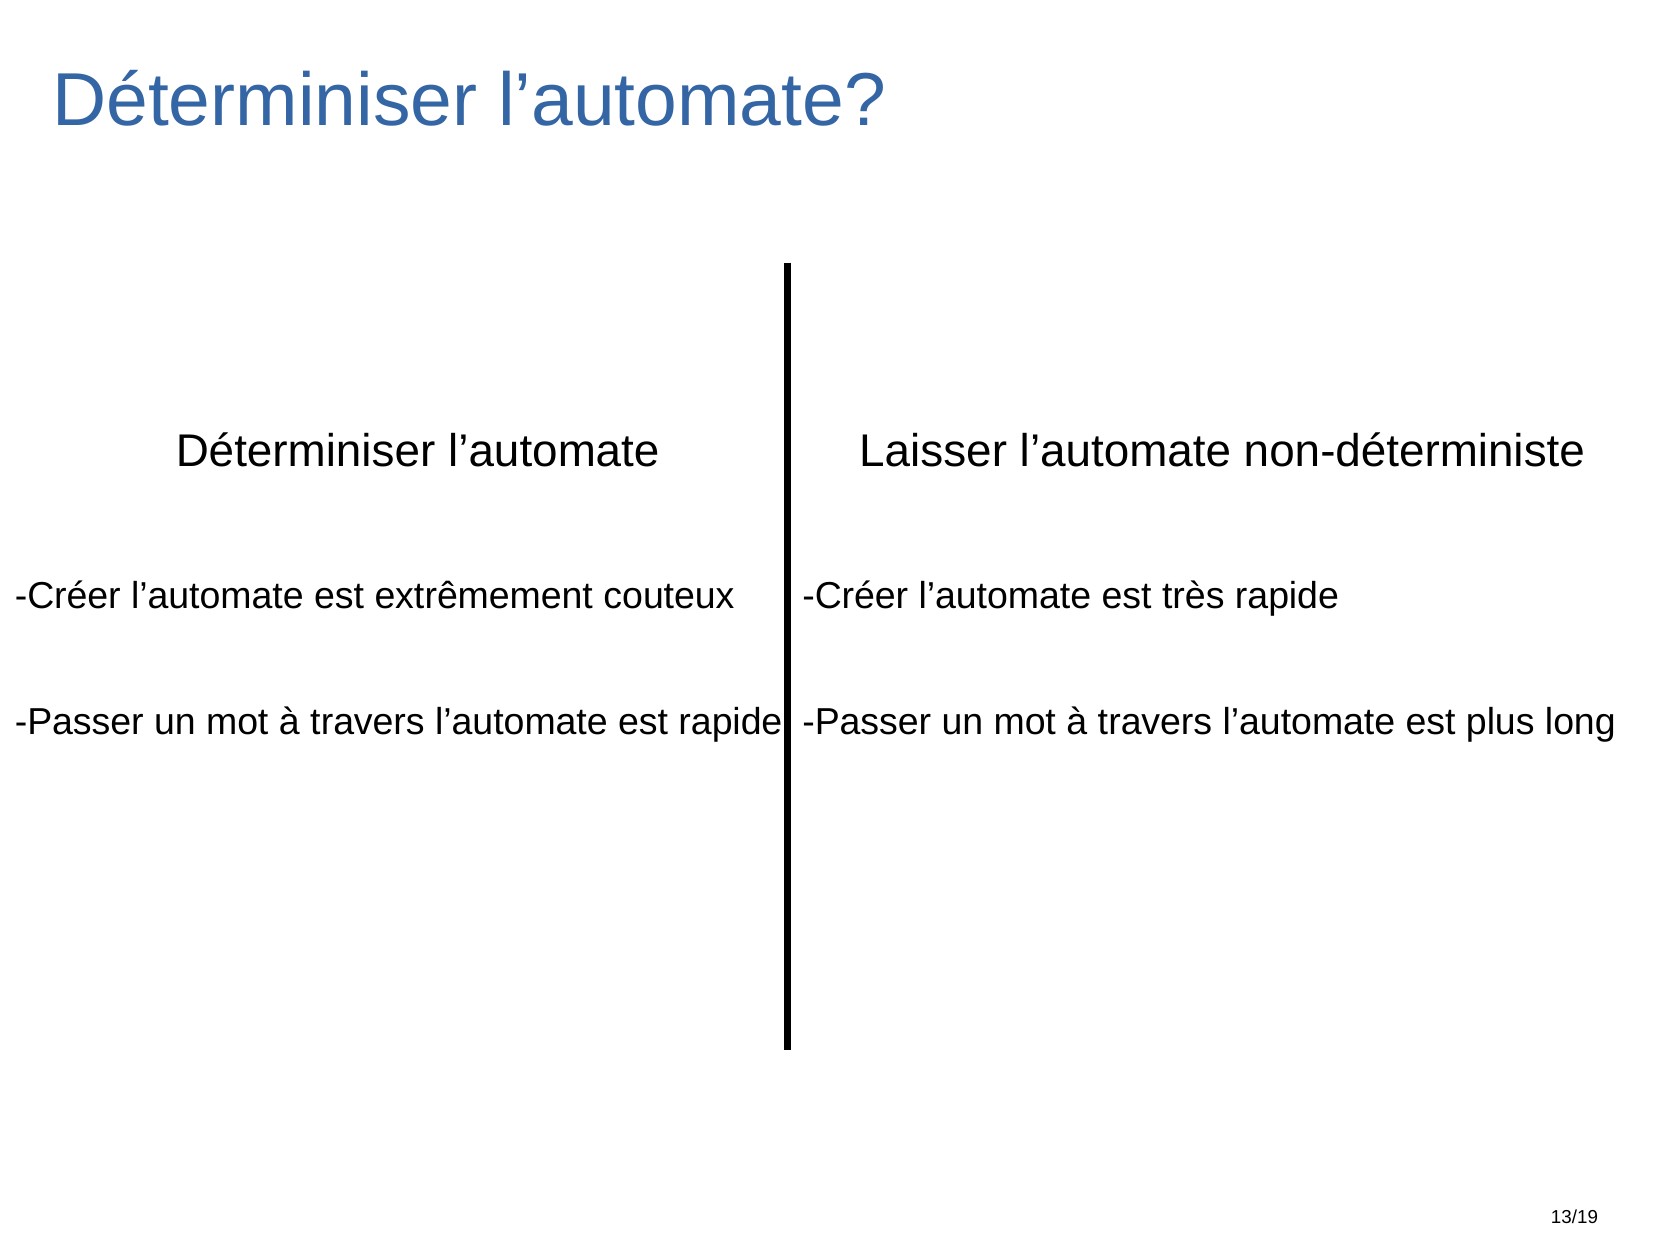

Déterminiser l’automate?
Déterminiser l’automate
Laisser l’automate non-déterministe
-Créer l’automate est extrêmement couteux
-Passer un mot à travers l’automate est rapide
-Créer l’automate est très rapide
-Passer un mot à travers l’automate est plus long
13/19